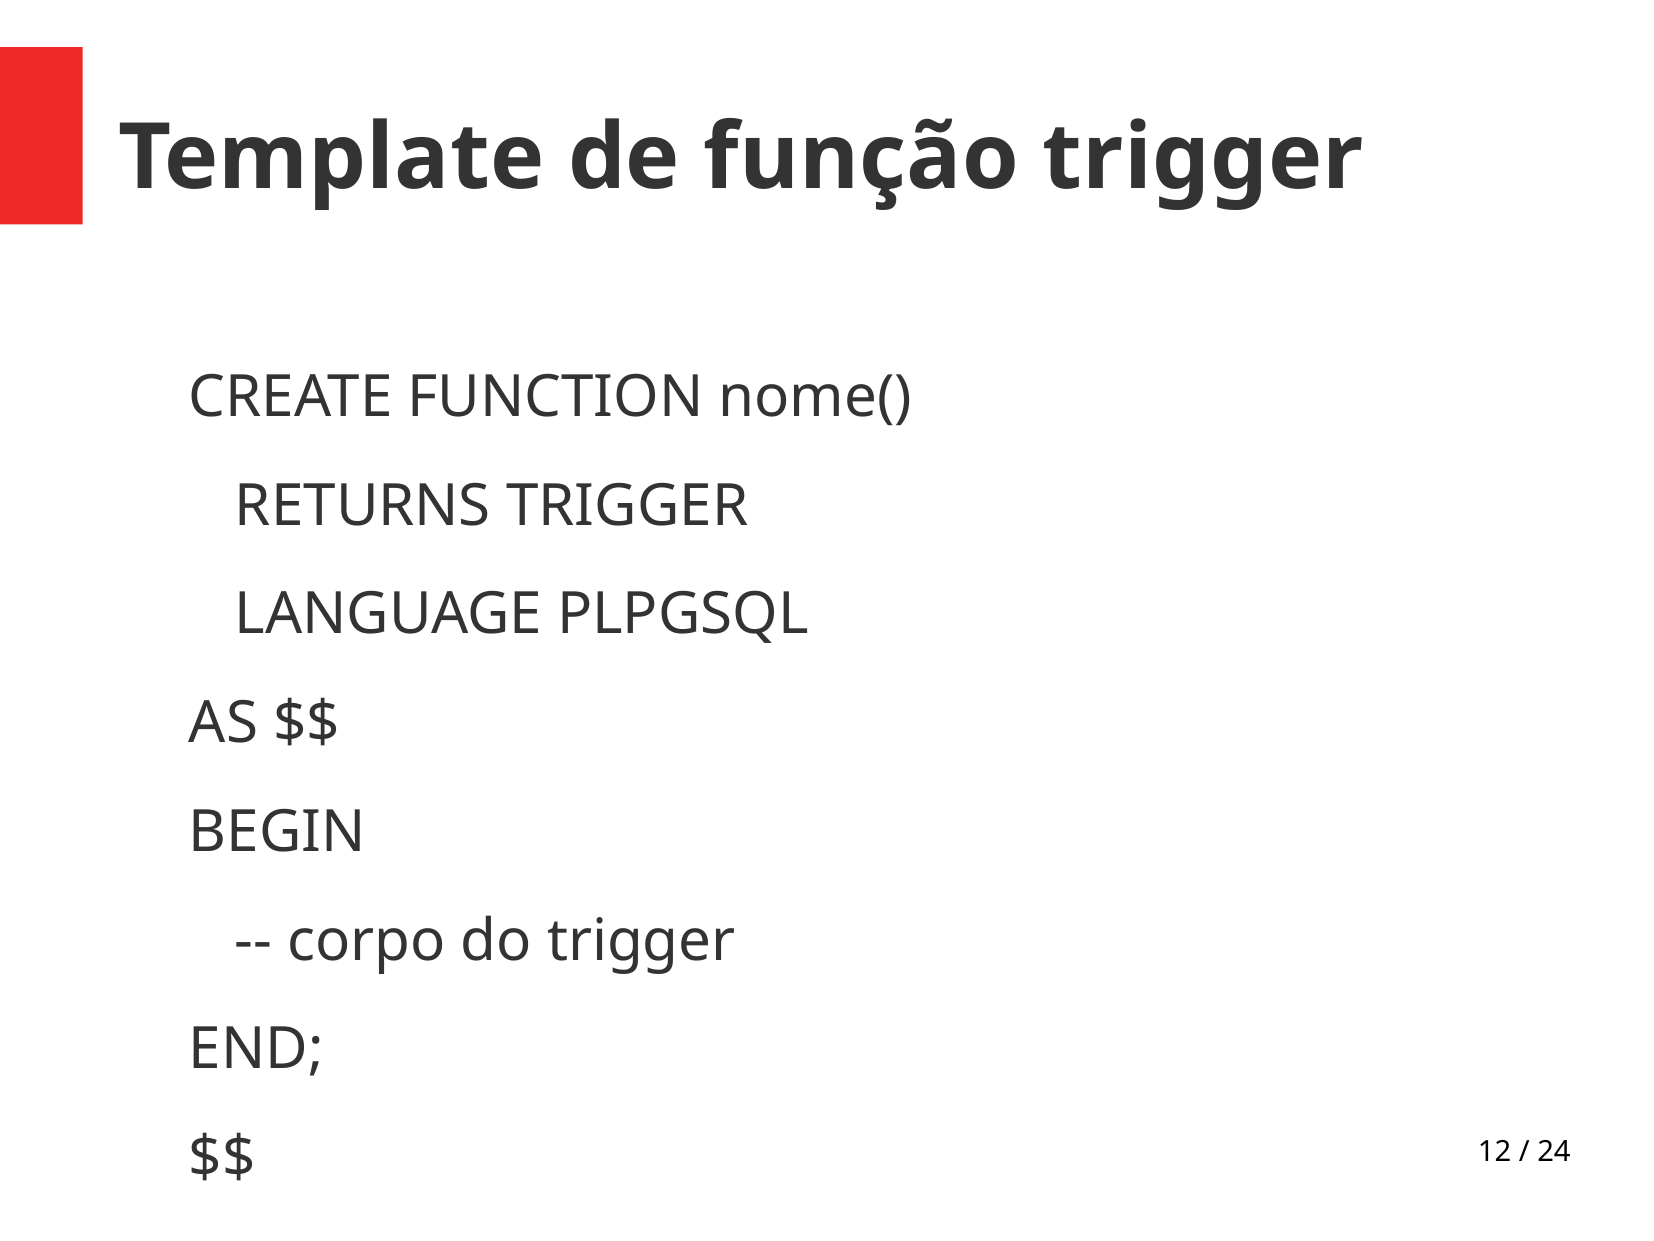

# Template de função trigger
CREATE FUNCTION nome()
 RETURNS TRIGGER
 LANGUAGE PLPGSQL
AS $$
BEGIN
 -- corpo do trigger
END;
$$
12